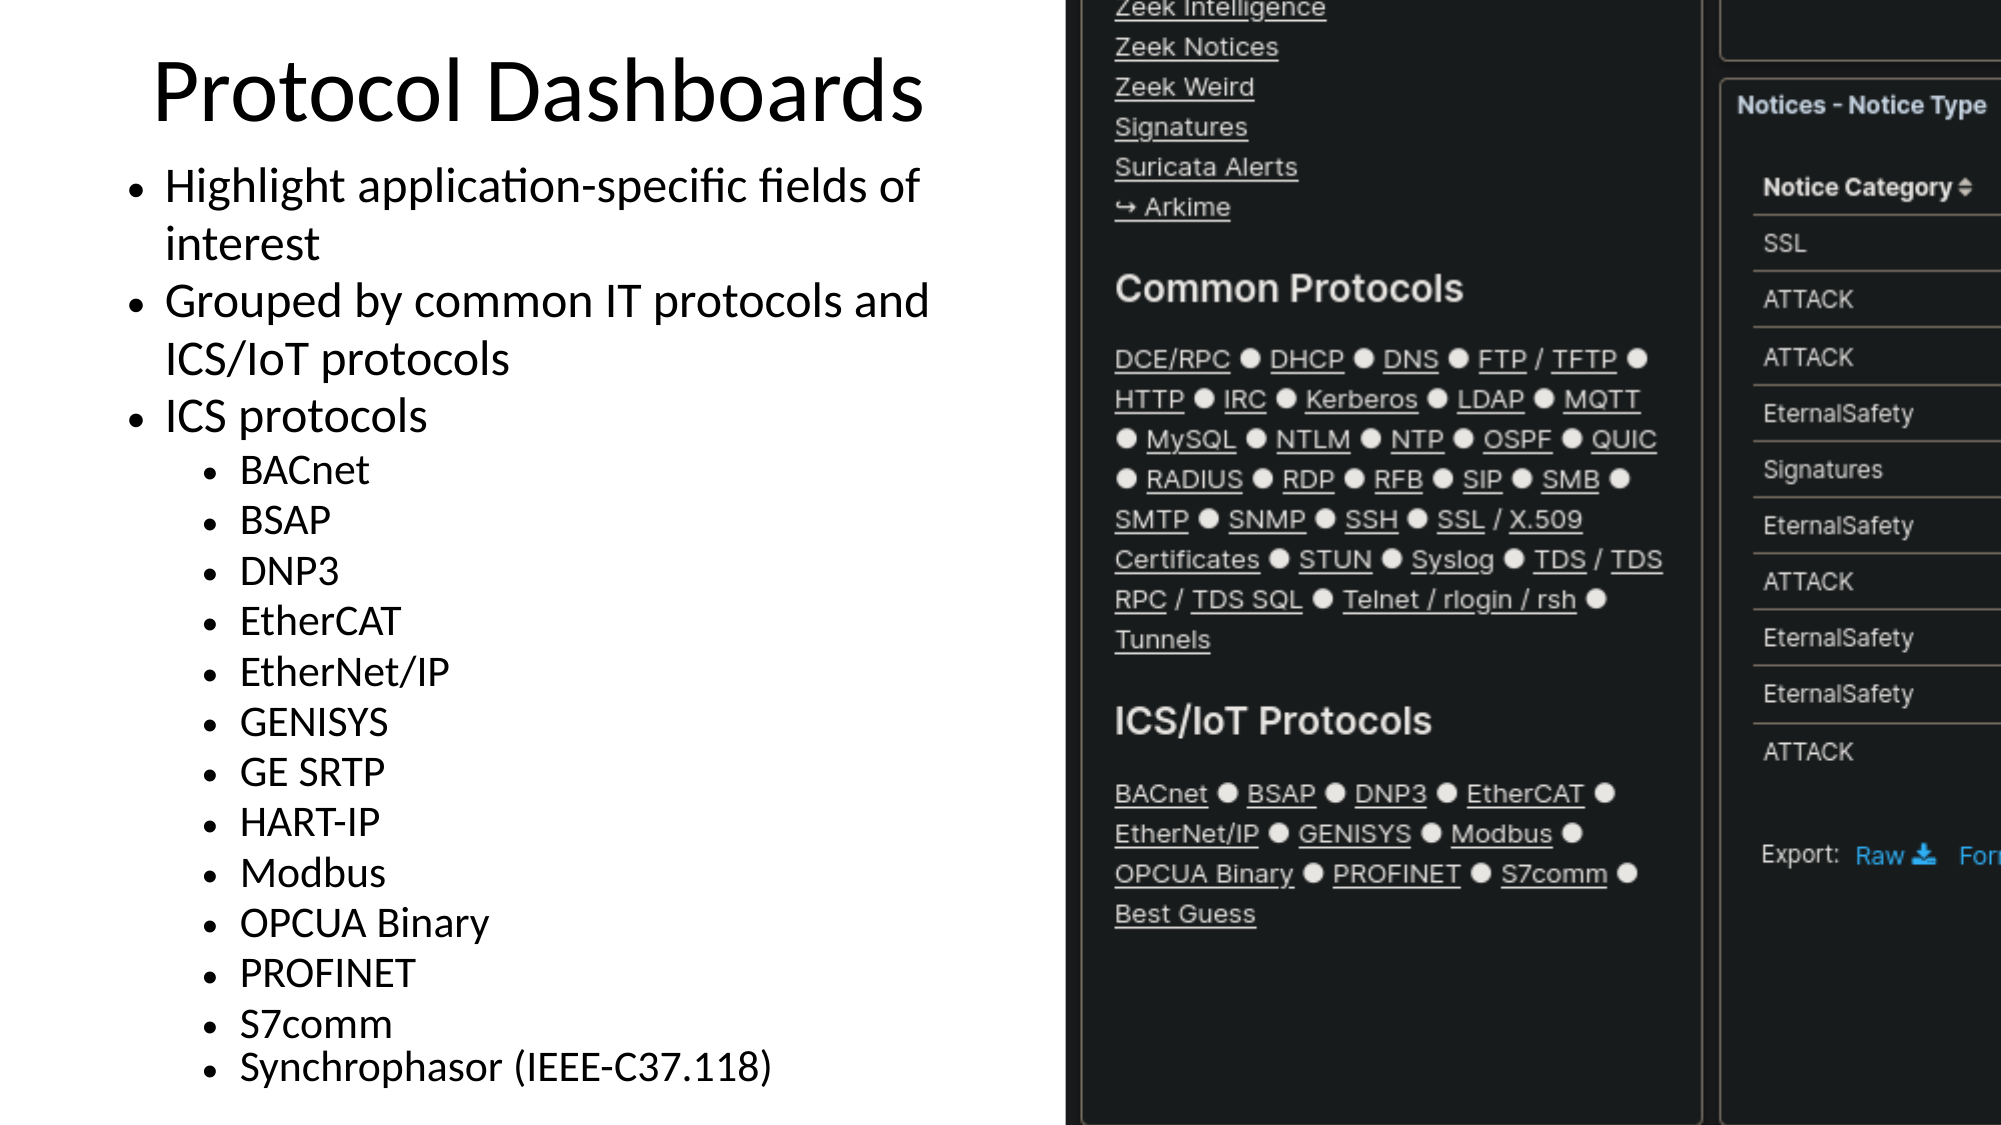

# Protocol Dashboards
Highlight application-specific fields of interest
Grouped by common IT protocols and ICS/IoT protocols
ICS protocols
BACnet
BSAP
DNP3
EtherCAT
EtherNet/IP
GENISYS
GE SRTP
HART-IP
Modbus
OPCUA Binary
PROFINET
S7comm
Synchrophasor (IEEE-C37.118)